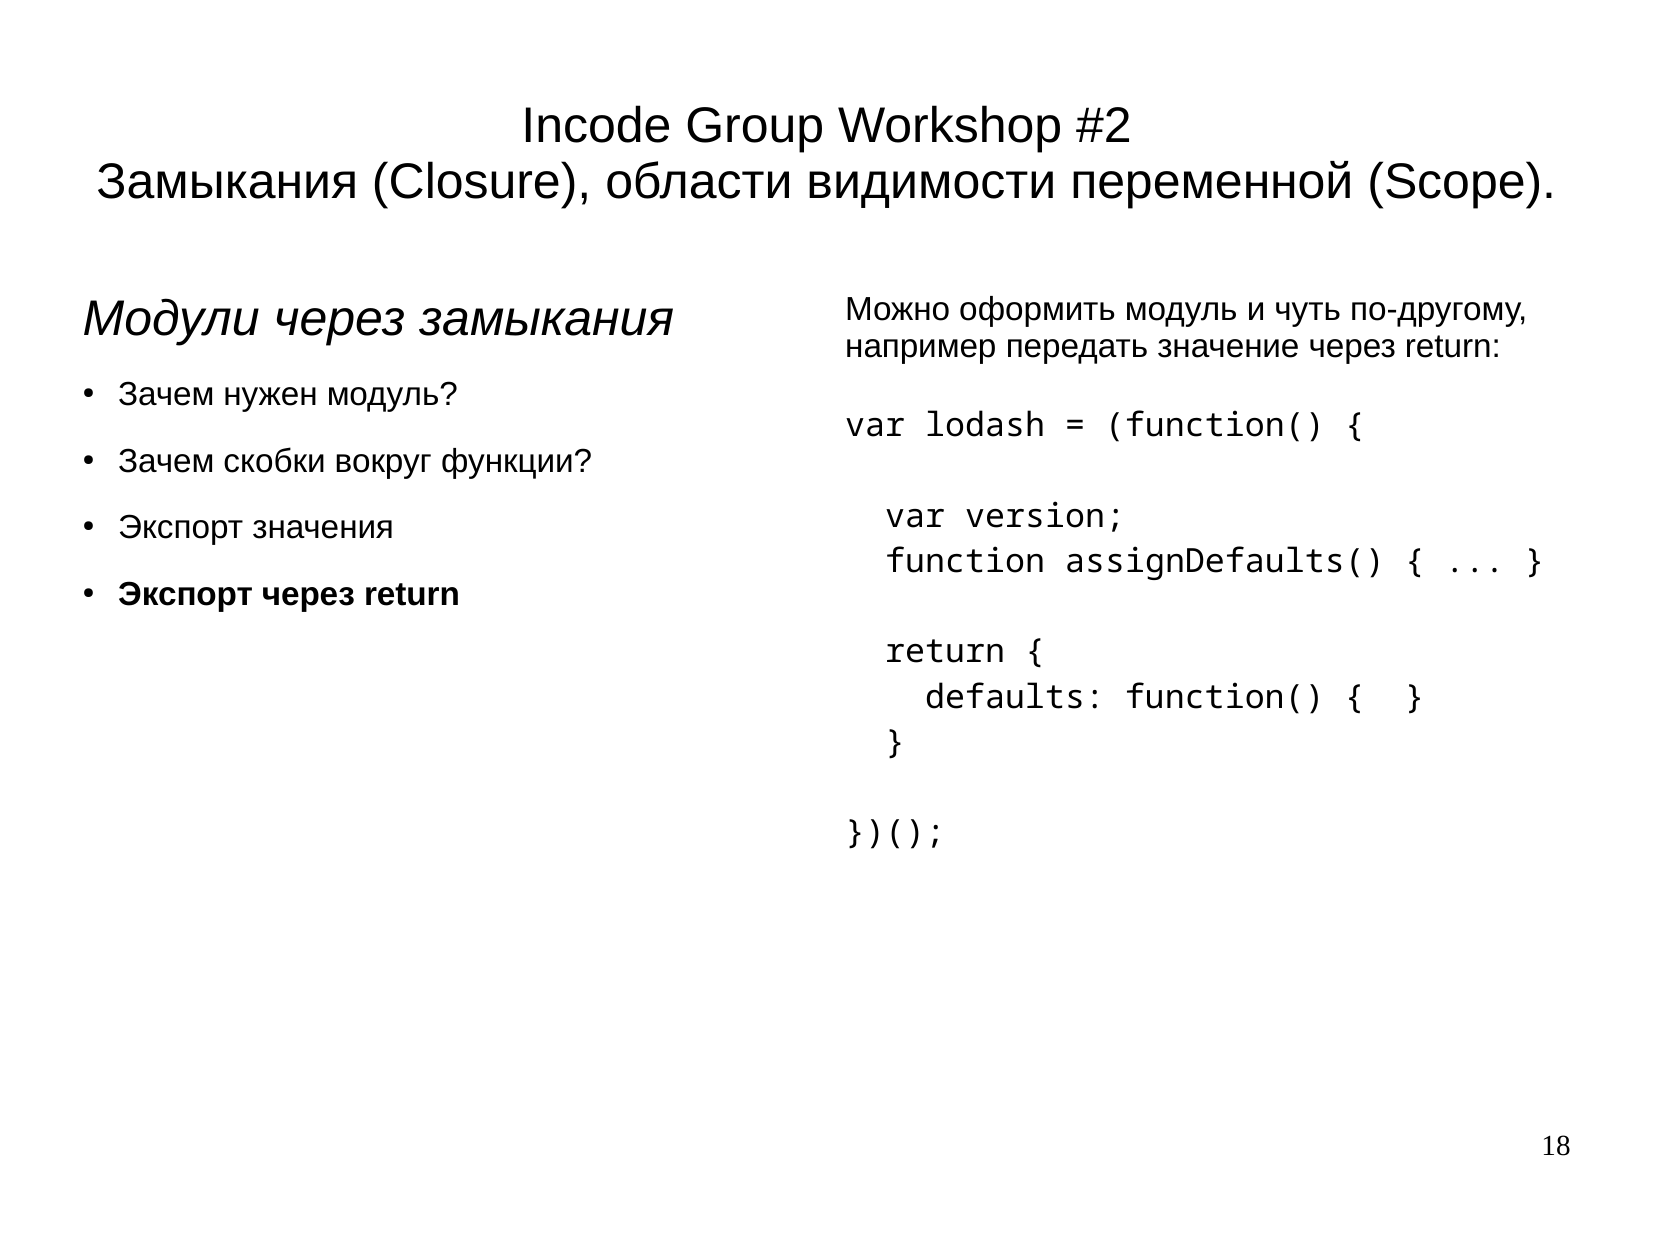

# Incode Group Workshop #2 Замыкания (Closure), области видимости переменной (Scope).
Модули через замыкания
Зачем нужен модуль?
Зачем скобки вокруг функции?
Экспорт значения
Экспорт через return
Можно оформить модуль и чуть по-другому, например передать значение через return:
var lodash = (function() {
 var version;
 function assignDefaults() { ... }
 return {
 defaults: function() { }
 }
})();
18